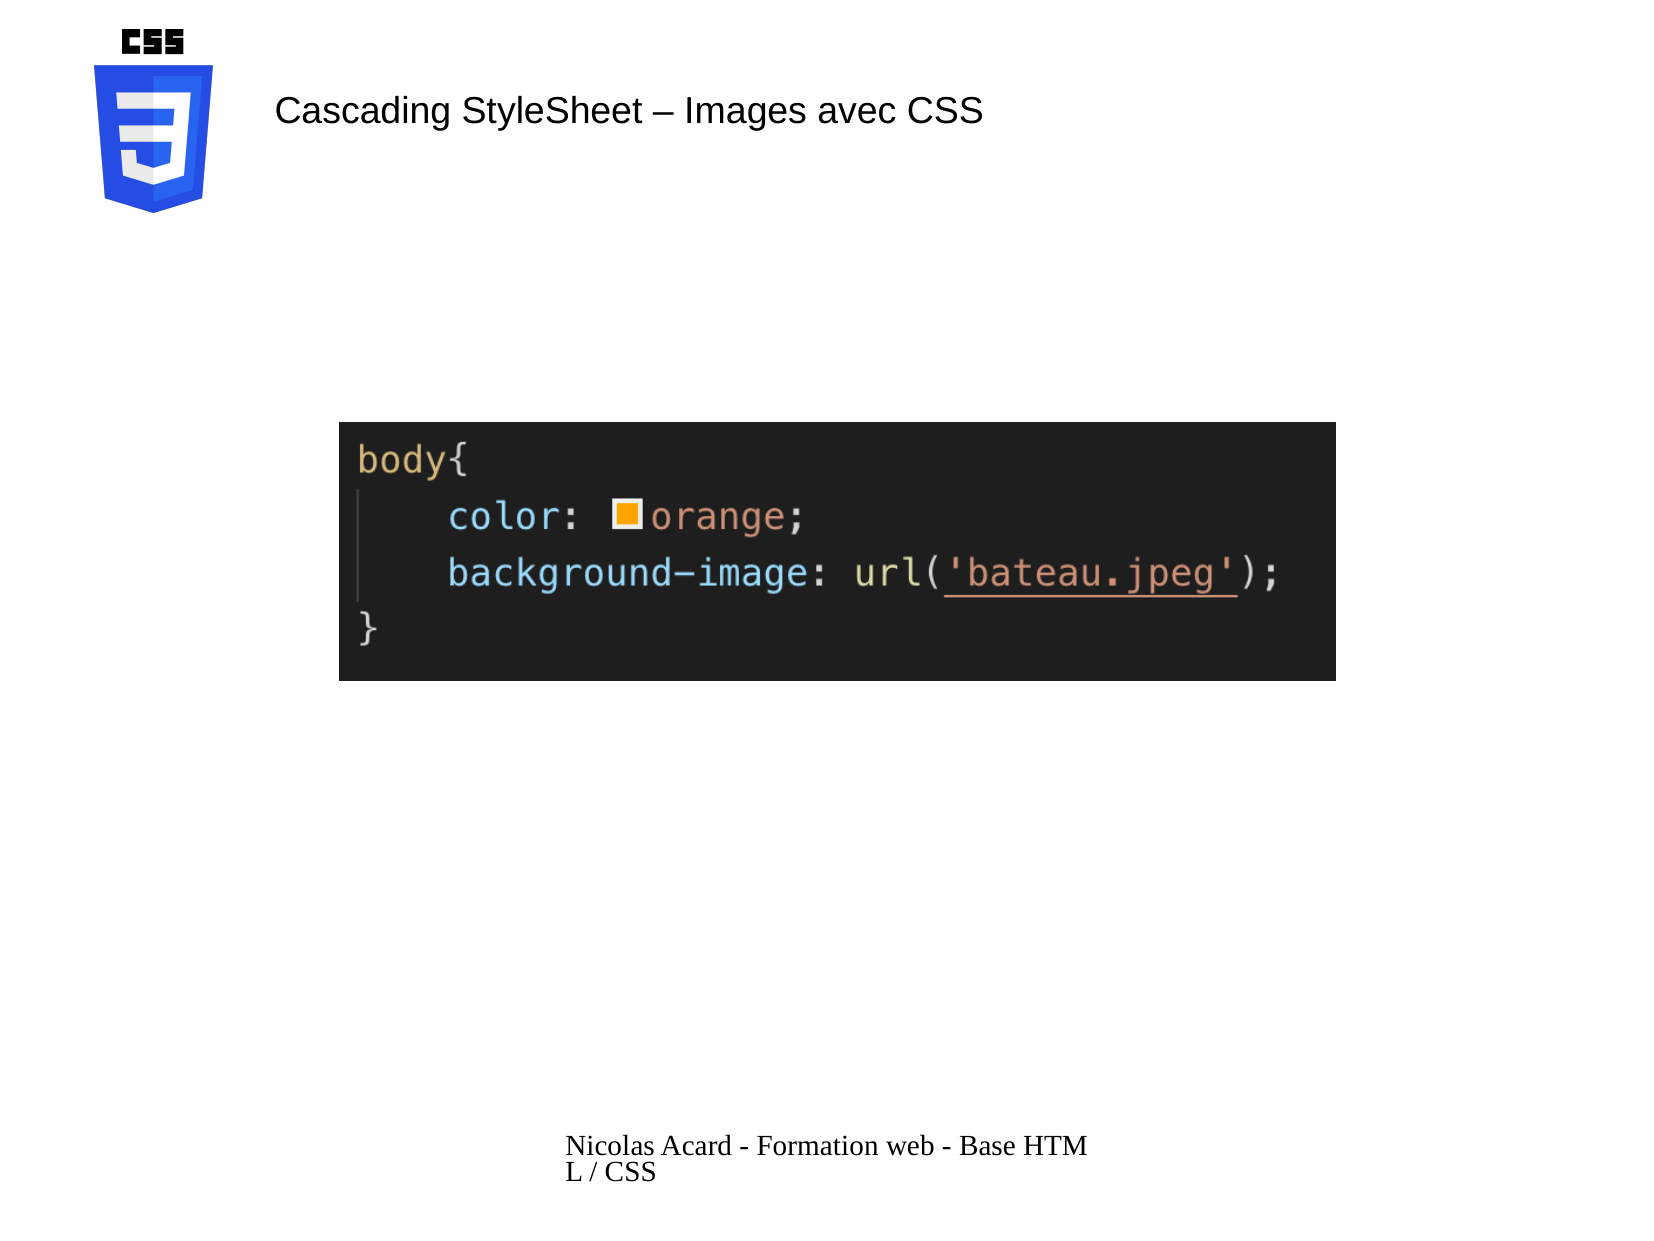

Cascading StyleSheet – Images avec CSS
Nicolas Acard - Formation web - Base HTML / CSS